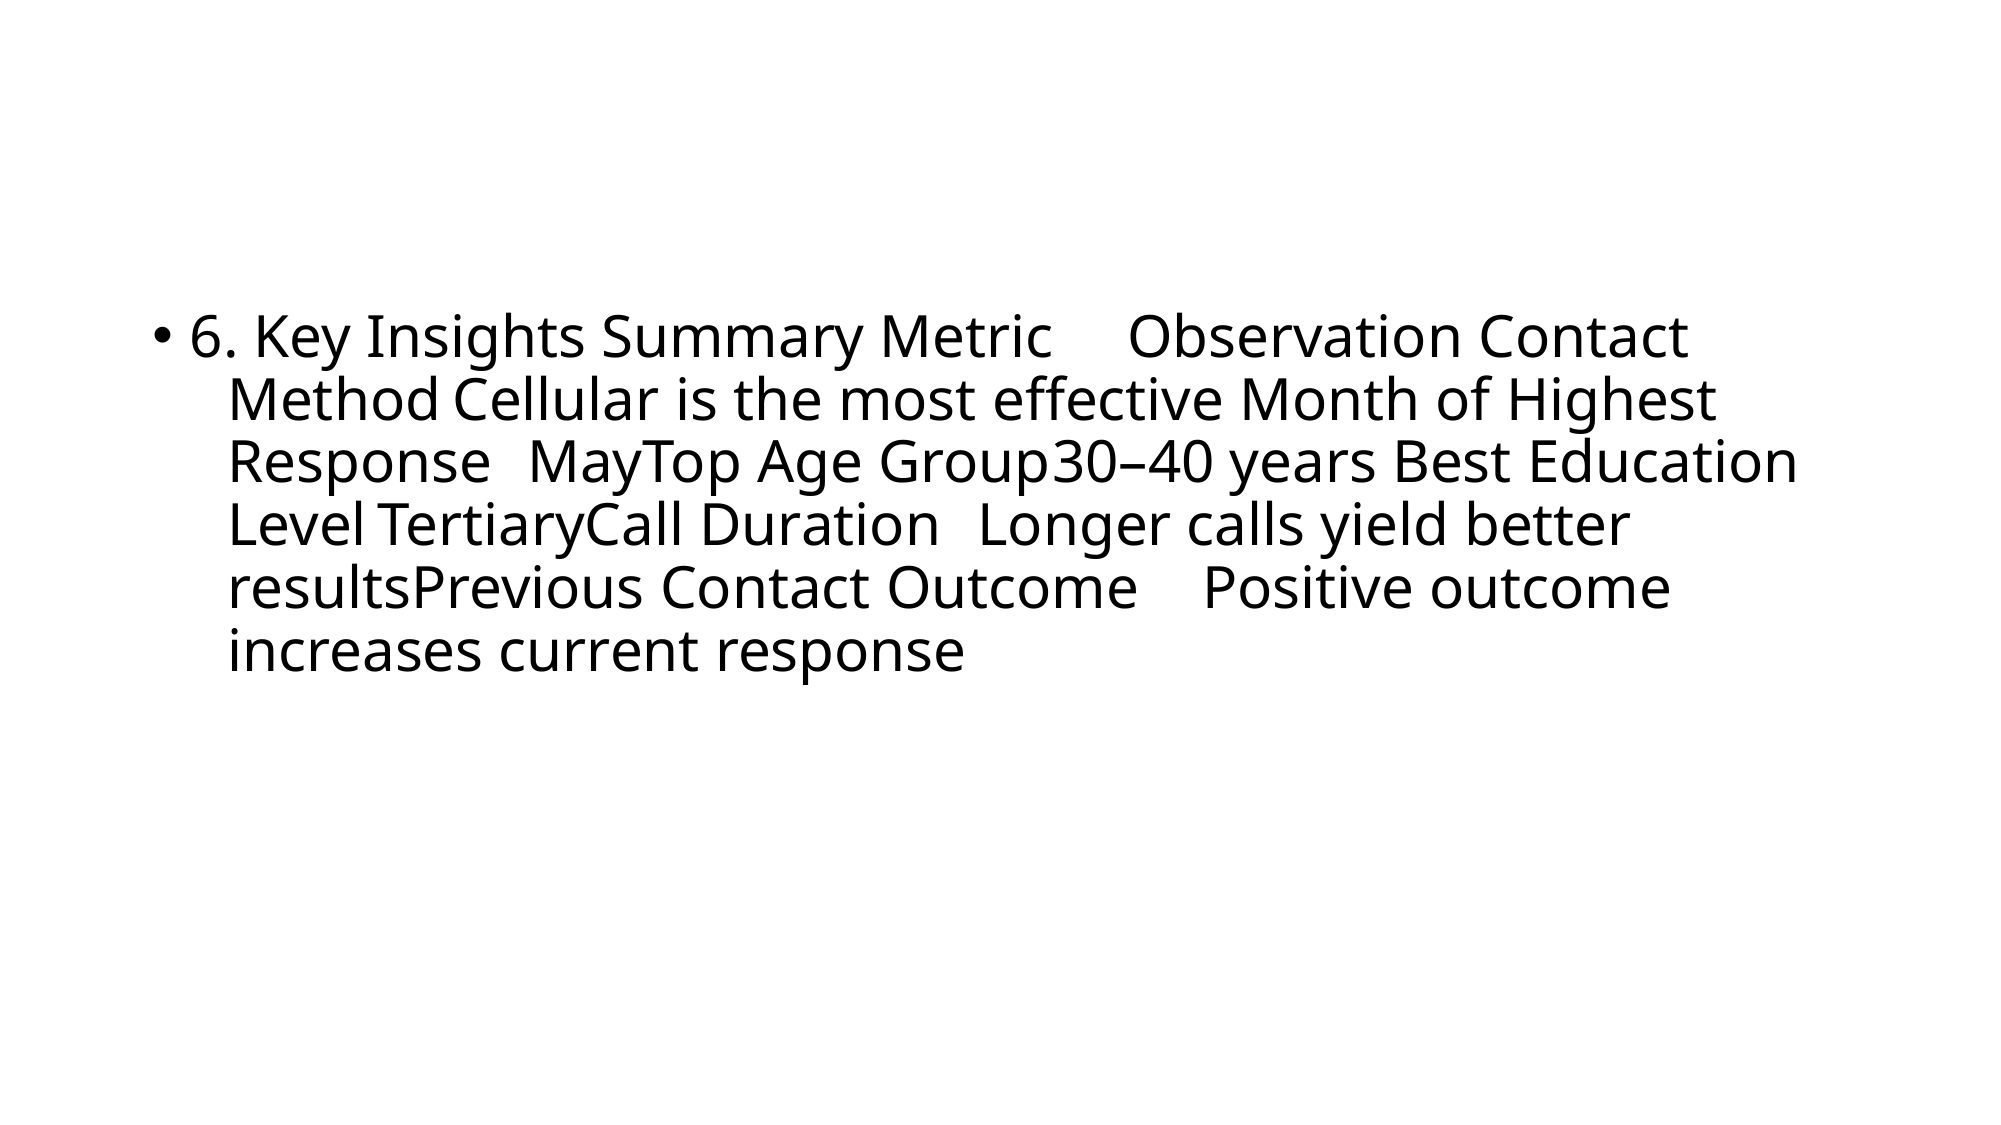

# 6. Key Insights Summary Metric	Observation Contact Method	Cellular is the most effective Month of Highest Response	MayTop Age Group	30–40 years Best Education Level	TertiaryCall Duration	Longer calls yield better resultsPrevious Contact Outcome	Positive outcome increases current response